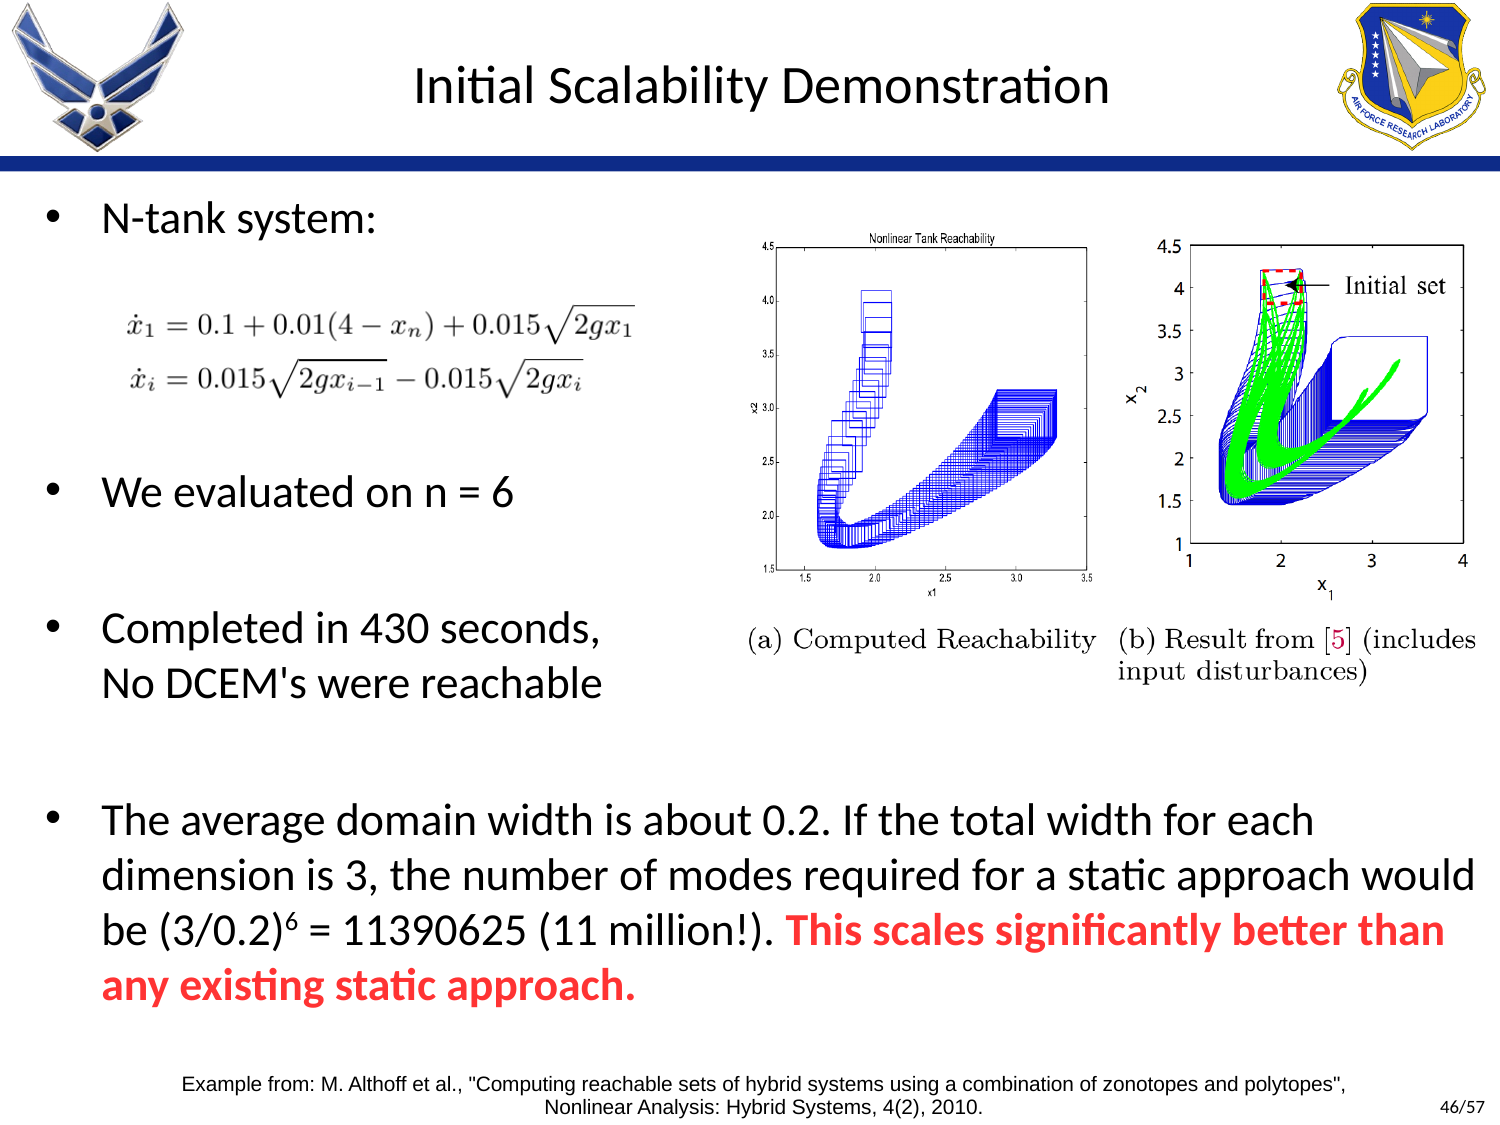

# Initial Scalability Demonstration
N-tank system:
We evaluated on n = 6
Completed in 430 seconds,
No DCEM's were reachable
The average domain width is about 0.2. If the total width for each dimension is 3, the number of modes required for a static approach would be (3/0.2)6 = 11390625 (11 million!). This scales significantly better than any existing static approach.
Example from: M. Althoff et al., "Computing reachable sets of hybrid systems using a combination of zonotopes and polytopes",
Nonlinear Analysis: Hybrid Systems, 4(2), 2010.